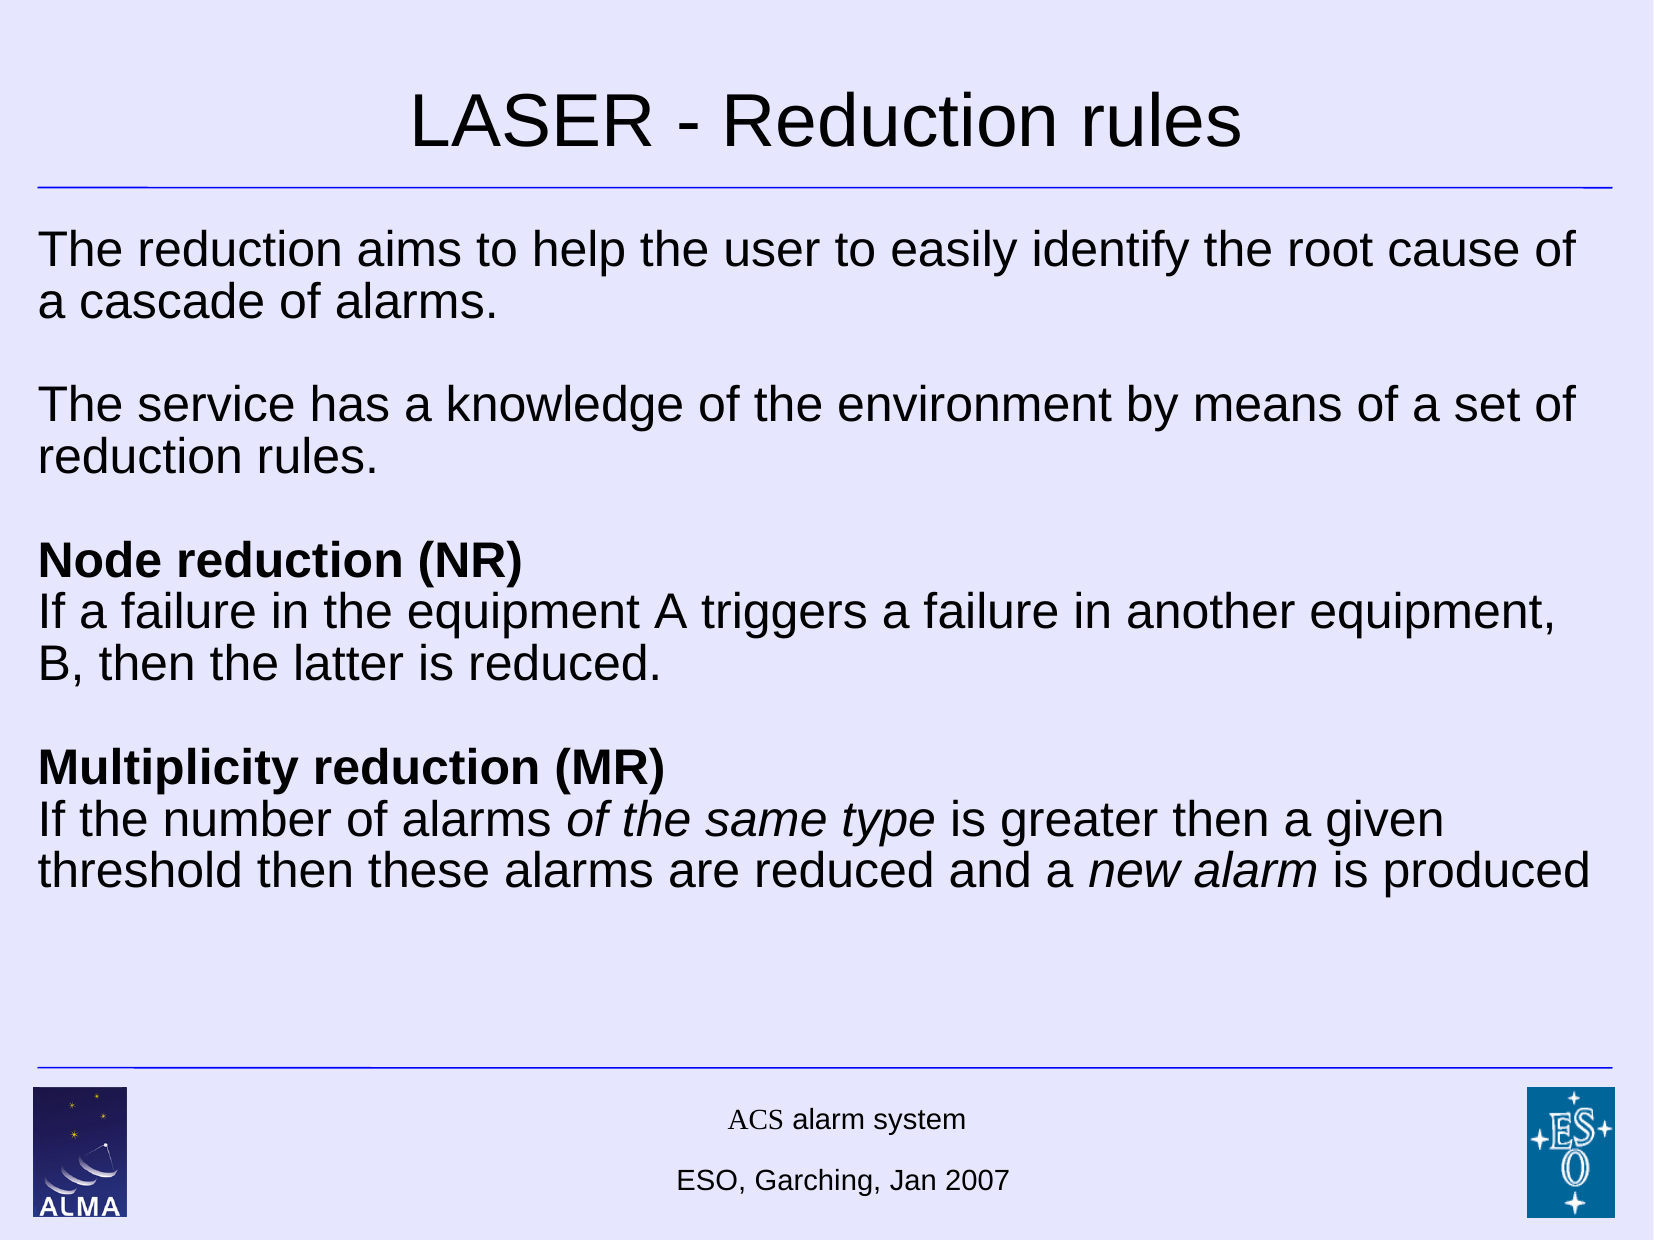

# LASER - Reduction rules
The reduction aims to help the user to easily identify the root cause of a cascade of alarms.
The service has a knowledge of the environment by means of a set of reduction rules.
Node reduction (NR)
If a failure in the equipment A triggers a failure in another equipment, B, then the latter is reduced.
Multiplicity reduction (MR)
If the number of alarms of the same type is greater then a given threshold then these alarms are reduced and a new alarm is produced